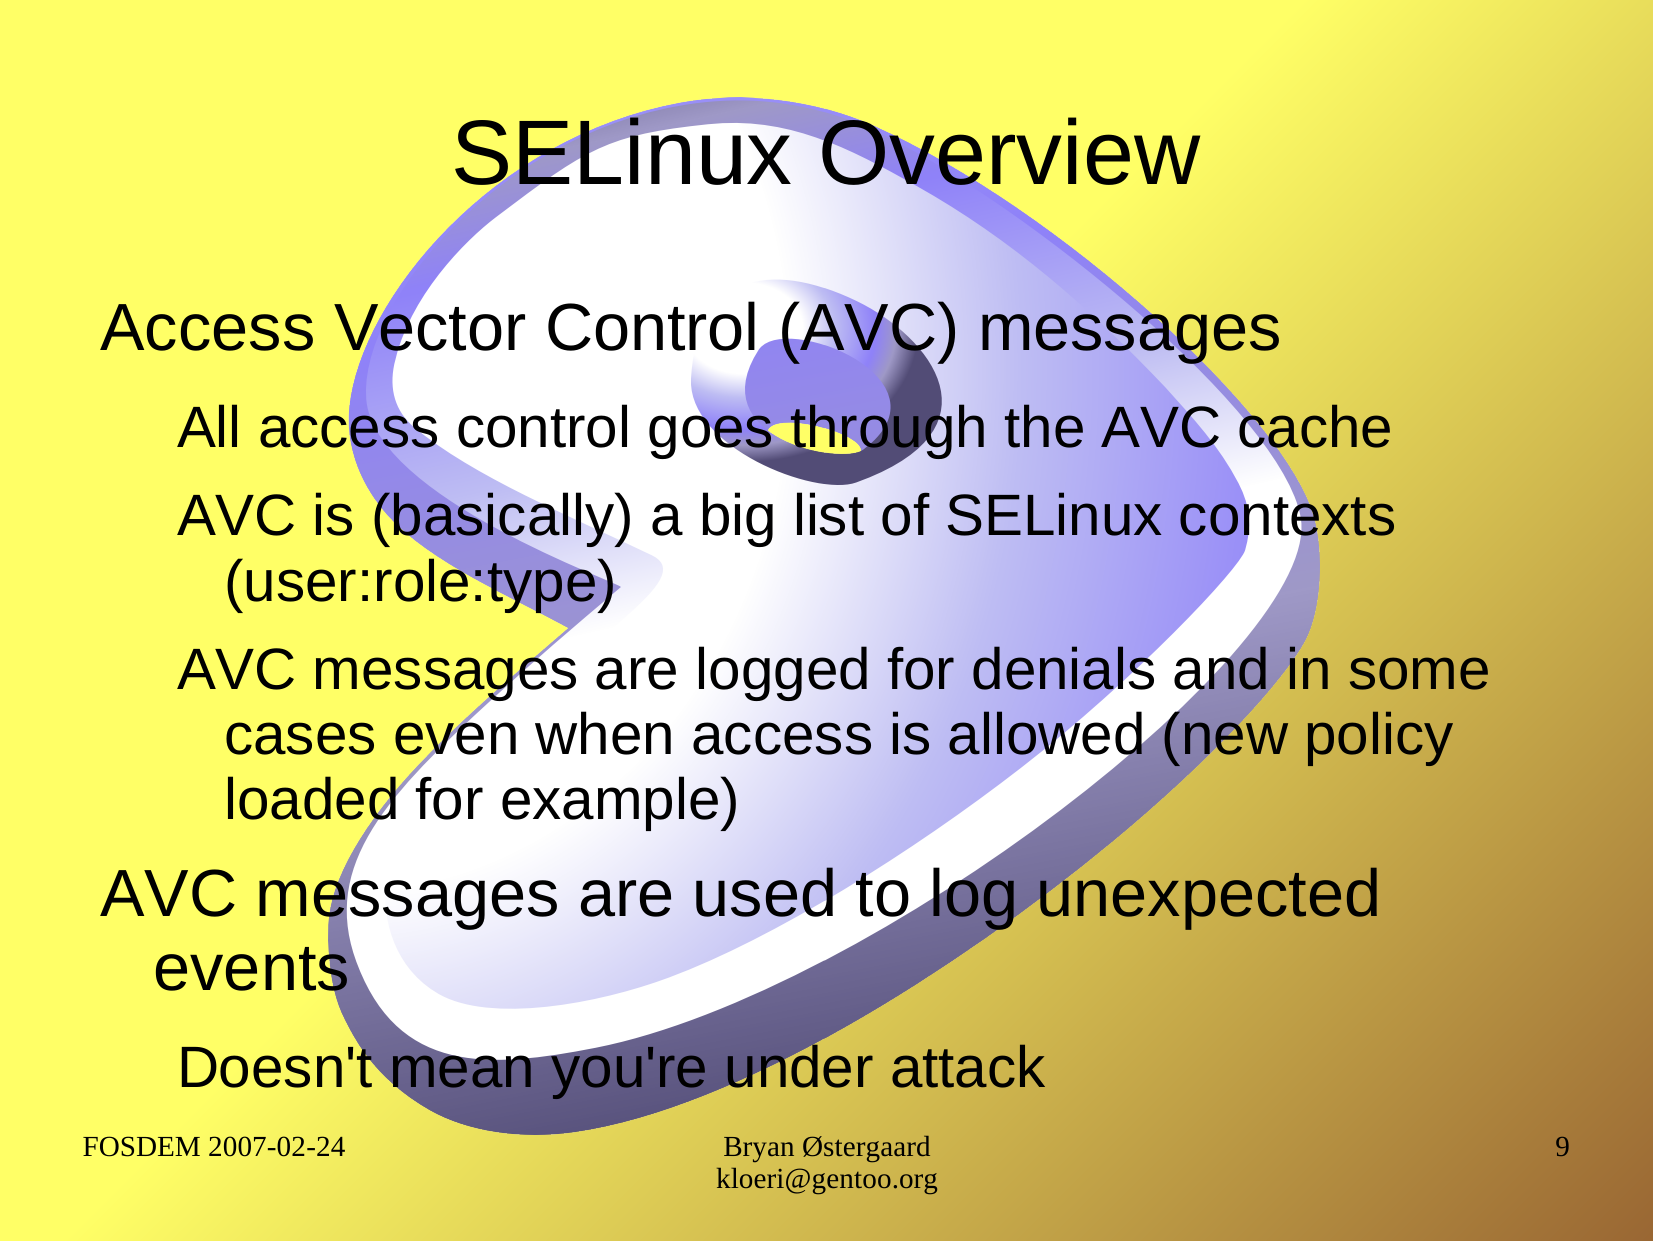

# SELinux Overview
Access Vector Control (AVC) messages
All access control goes through the AVC cache
AVC is (basically) a big list of SELinux contexts (user:role:type)
AVC messages are logged for denials and in some cases even when access is allowed (new policy loaded for example)
AVC messages are used to log unexpected events
Doesn't mean you're under attack
9